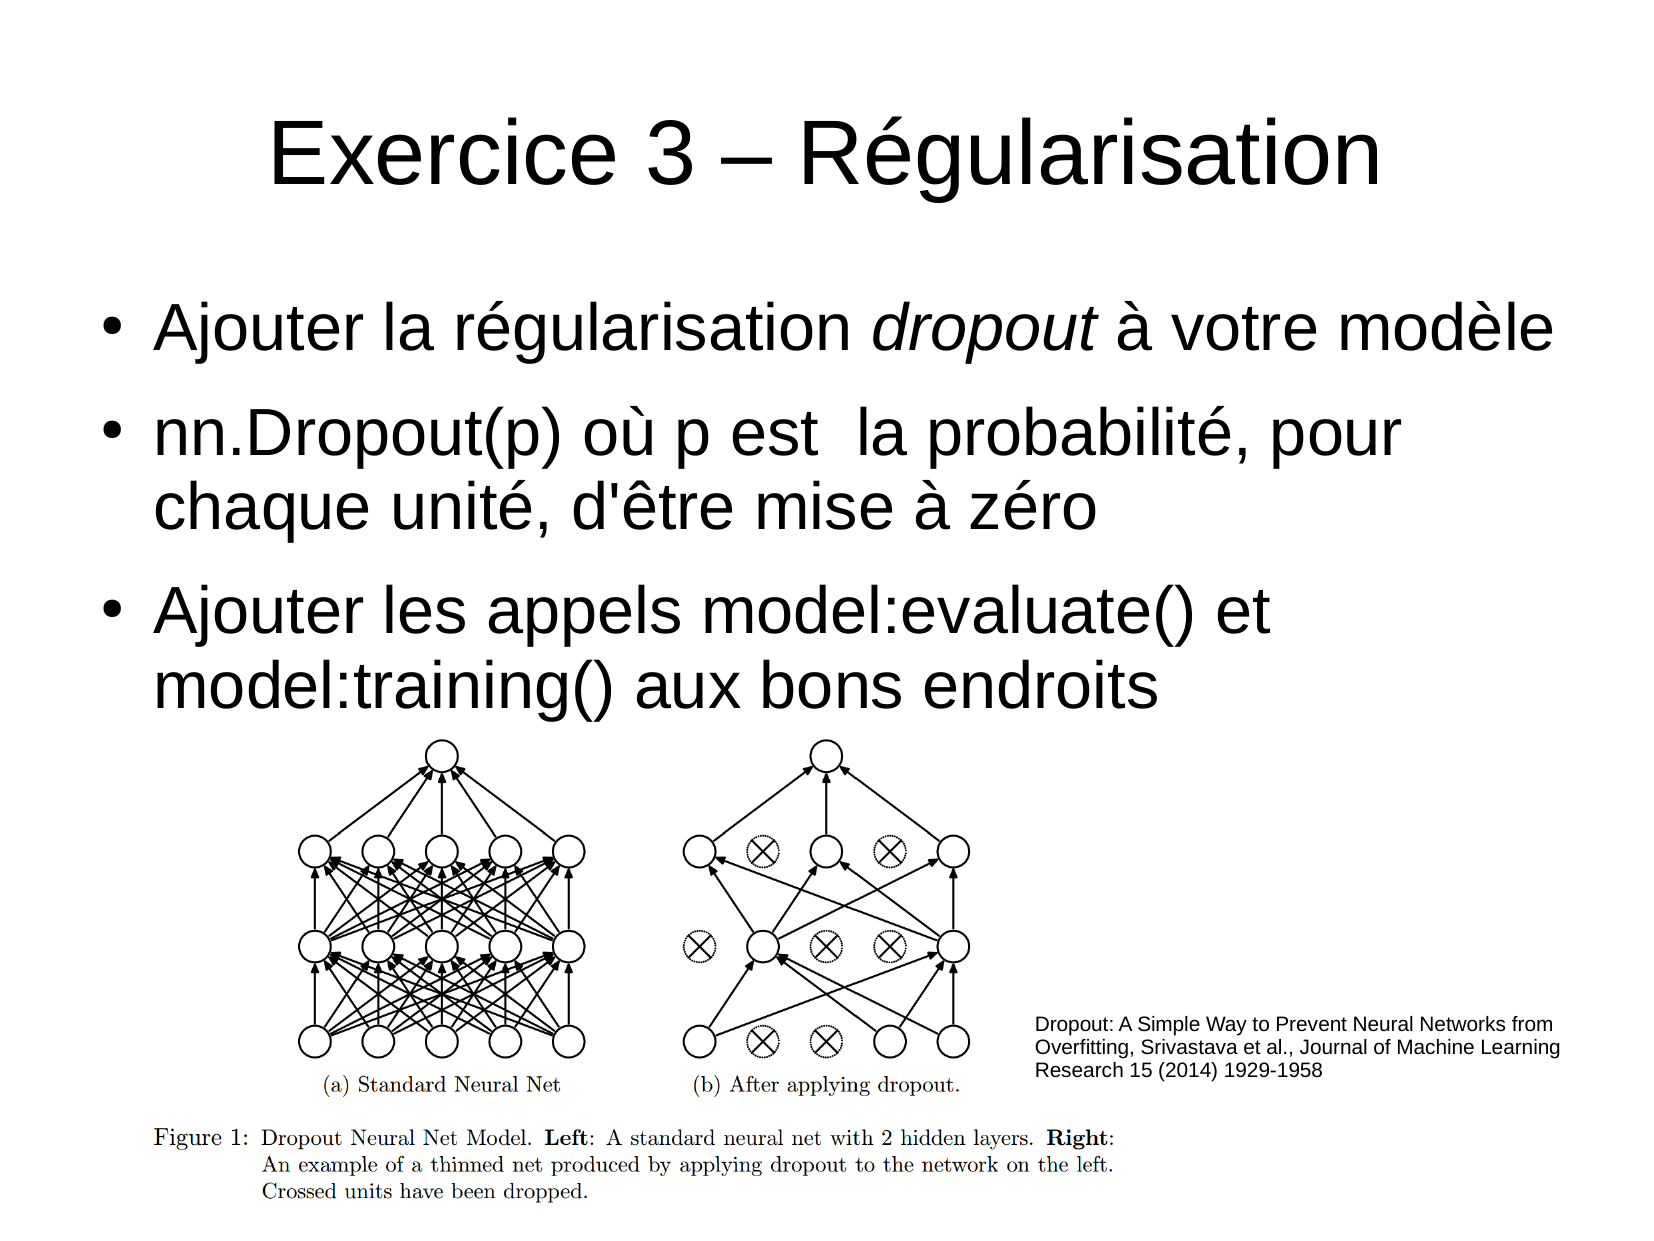

# Exercice 3 – Régularisation
Ajouter la régularisation dropout à votre modèle
nn.Dropout(p) où p est la probabilité, pour chaque unité, d'être mise à zéro
Ajouter les appels model:evaluate() et model:training() aux bons endroits
Dropout: A Simple Way to Prevent Neural Networks from Overfitting, Srivastava et al., Journal of Machine Learning Research 15 (2014) 1929-1958